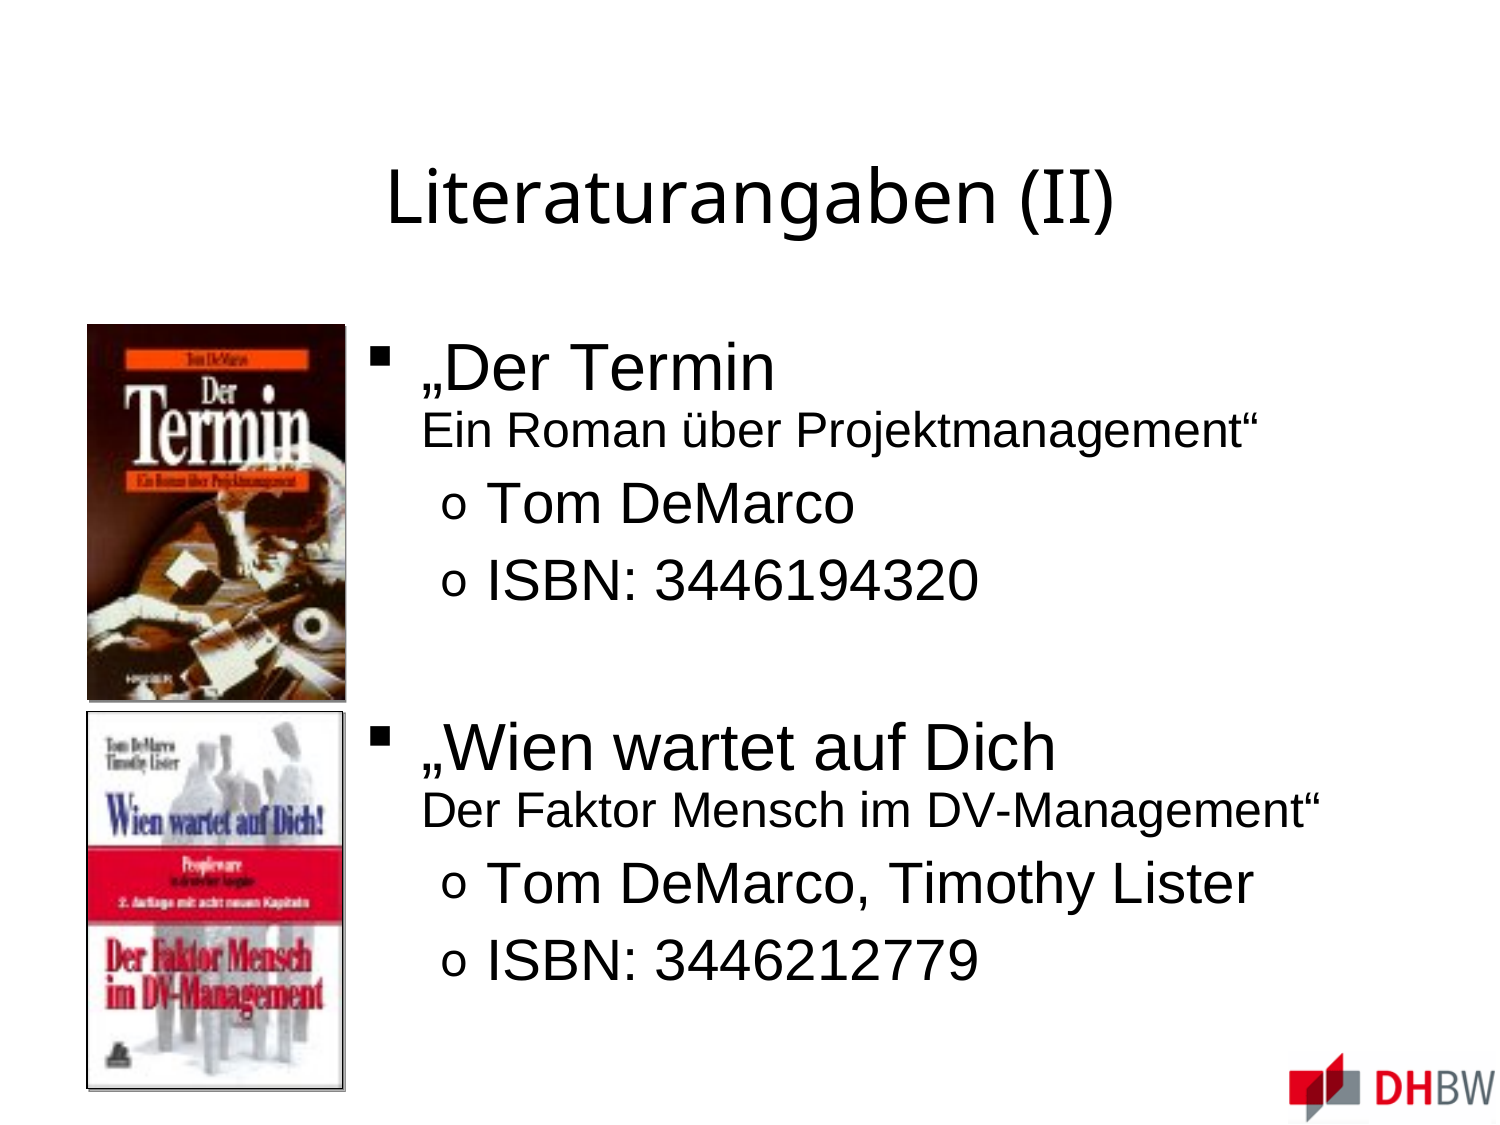

# Literaturangaben (II)
„Der Termin
Ein Roman über Projektmanagement“
Tom DeMarco
ISBN: 3446194320
„Wien wartet auf Dich
Der Faktor Mensch im DV-Management“
Tom DeMarco, Timothy Lister
ISBN: 3446212779